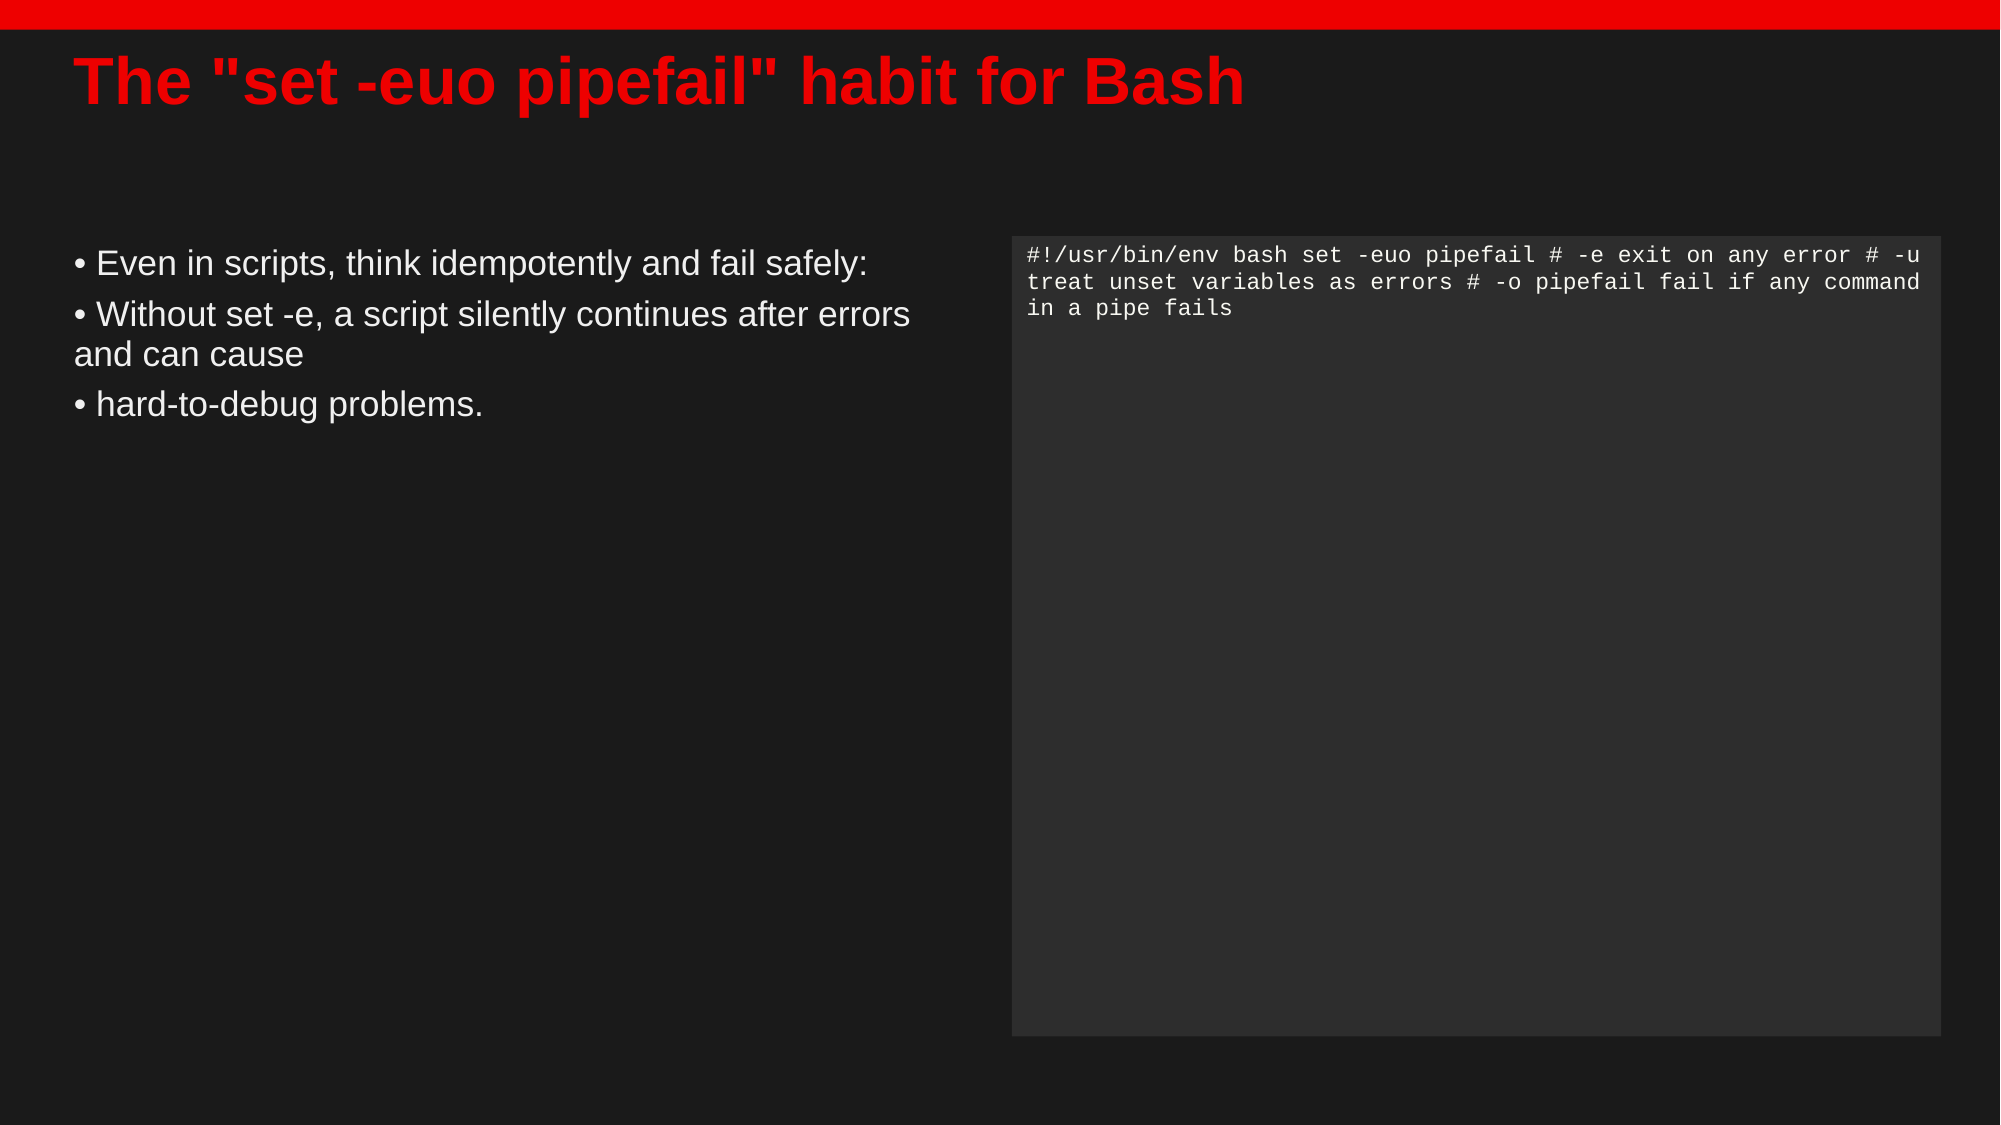

The "set -euo pipefail" habit for Bash
• Even in scripts, think idempotently and fail safely:
• Without set -e, a script silently continues after errors and can cause
• hard-to-debug problems.
#!/usr/bin/env bash set -euo pipefail # -e exit on any error # -u treat unset variables as errors # -o pipefail fail if any command in a pipe fails